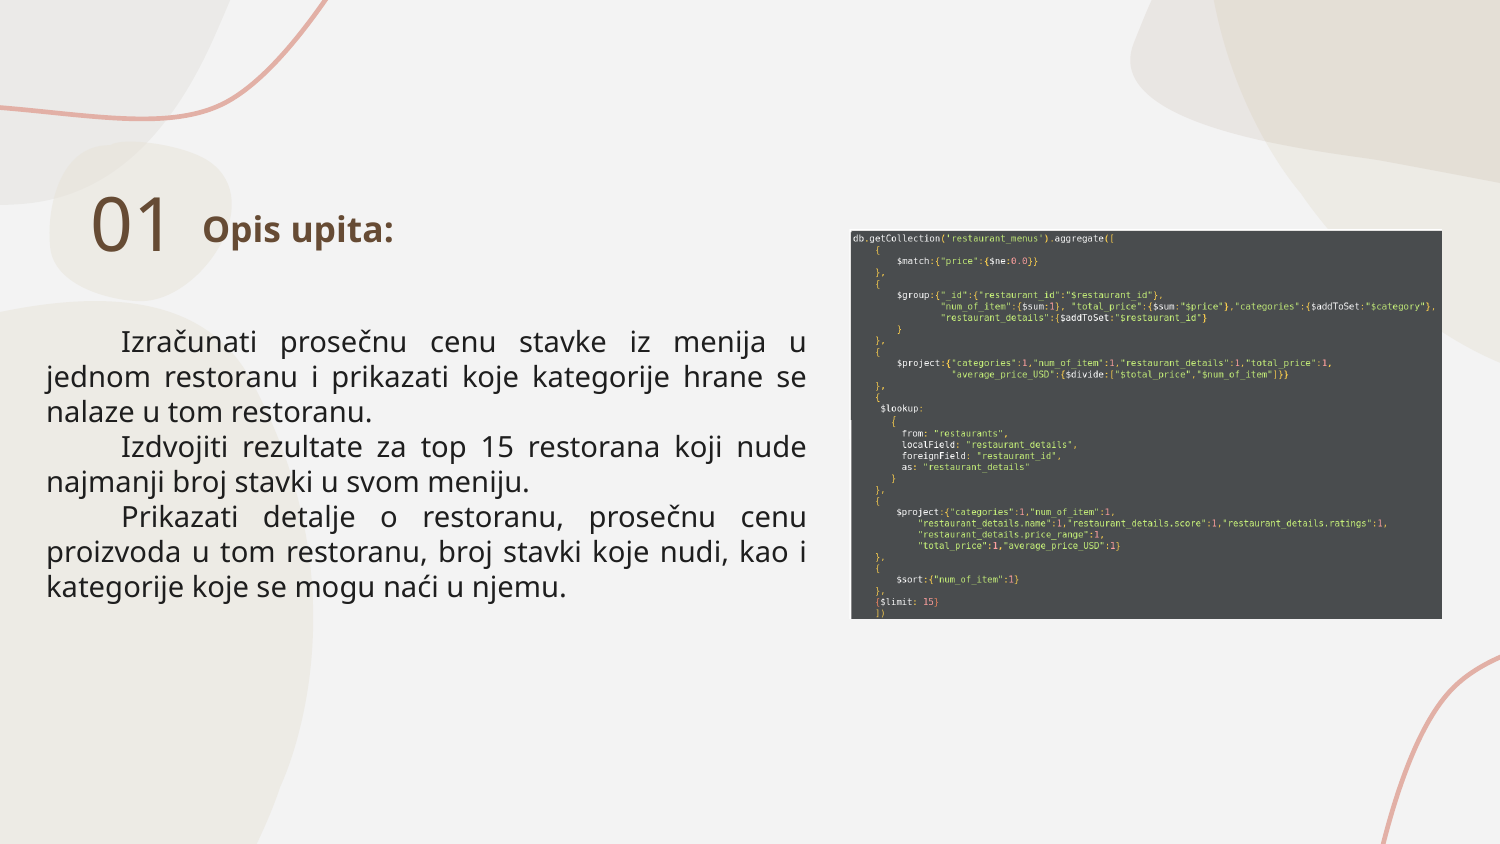

01
Opis upita:
# Izračunati prosečnu cenu stavke iz menija u jednom restoranu i prikazati koje kategorije hrane se nalaze u tom restoranu.
Izdvojiti rezultate za top 15 restorana koji nude najmanji broj stavki u svom meniju.
Prikazati detalje o restoranu, prosečnu cenu proizvoda u tom restoranu, broj stavki koje nudi, kao i kategorije koje se mogu naći u njemu.